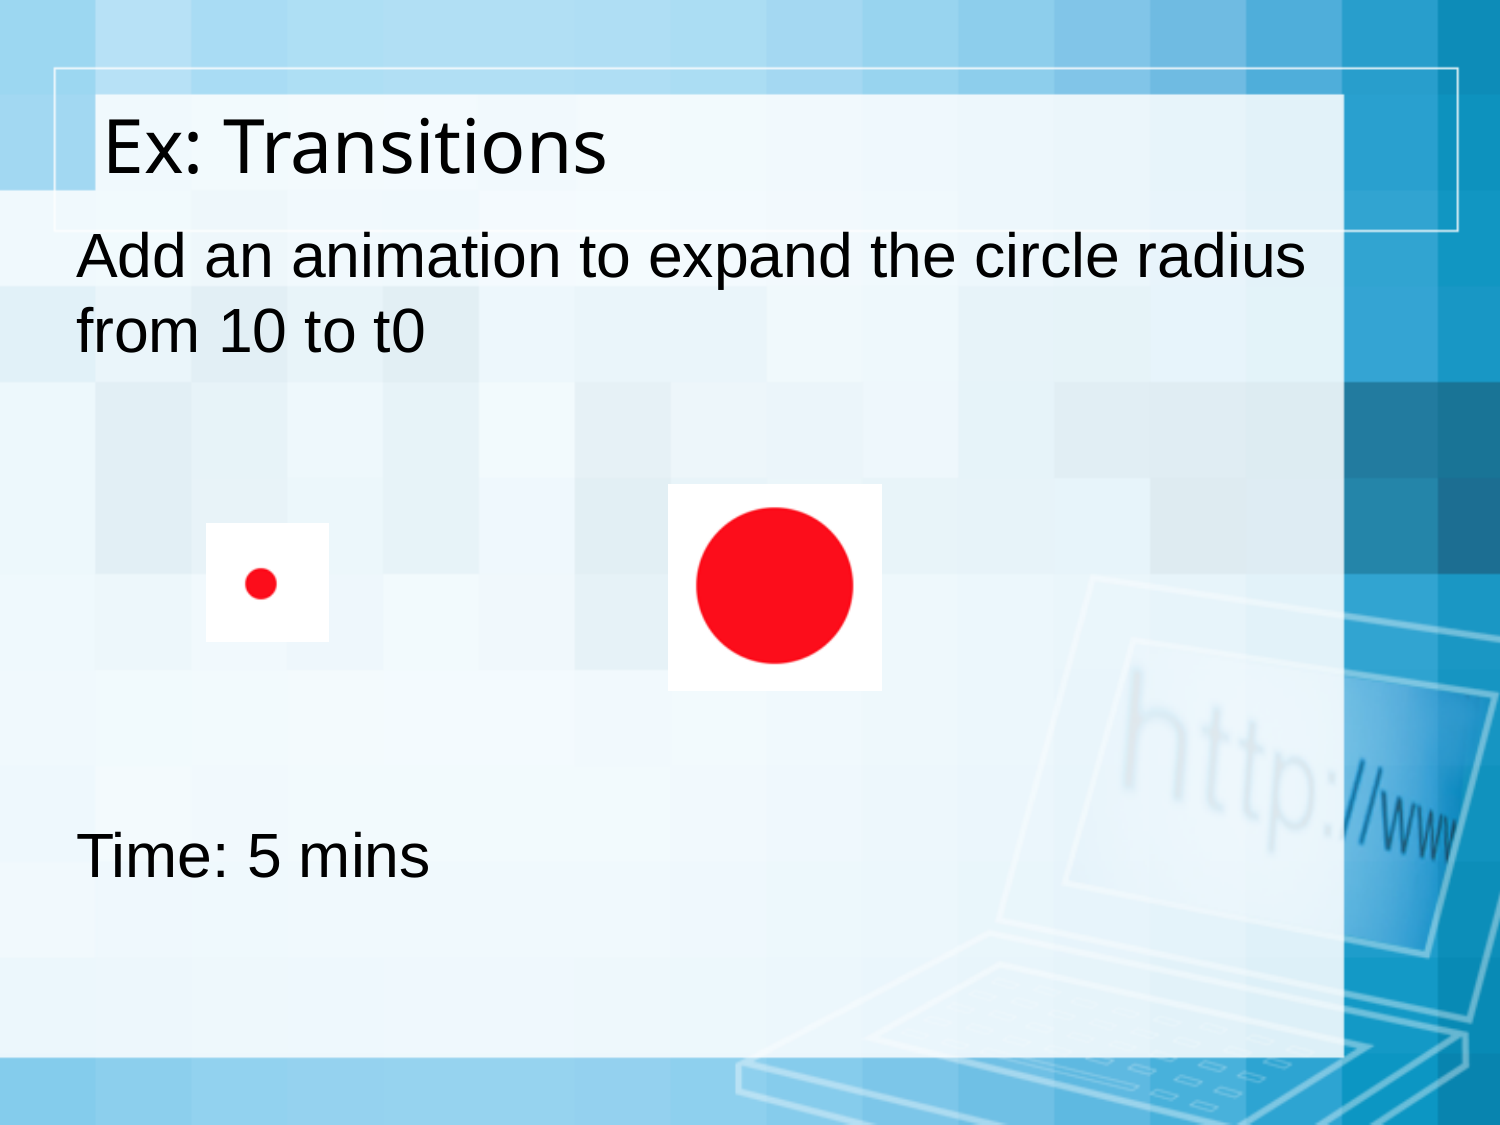

# Ex: Transitions
Add an animation to expand the circle radius from 10 to t0
Time: 5 mins